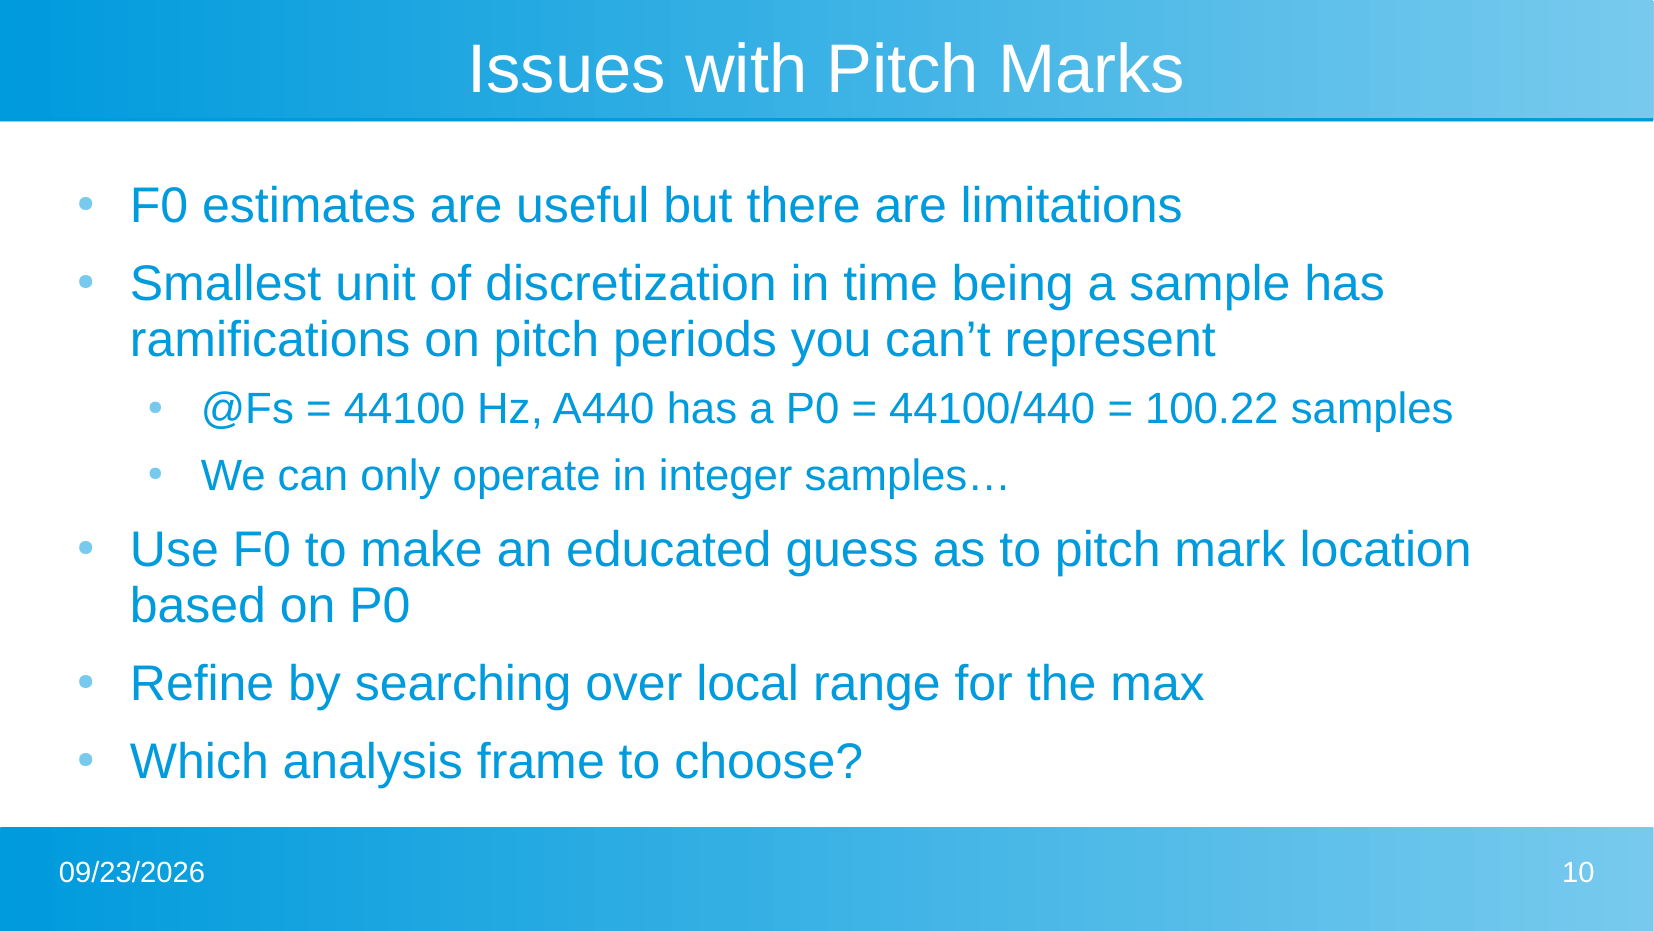

# Issues with Pitch Marks
F0 estimates are useful but there are limitations
Smallest unit of discretization in time being a sample has ramifications on pitch periods you can’t represent
@Fs = 44100 Hz, A440 has a P0 = 44100/440 = 100.22 samples
We can only operate in integer samples…
Use F0 to make an educated guess as to pitch mark location based on P0
Refine by searching over local range for the max
Which analysis frame to choose?
10